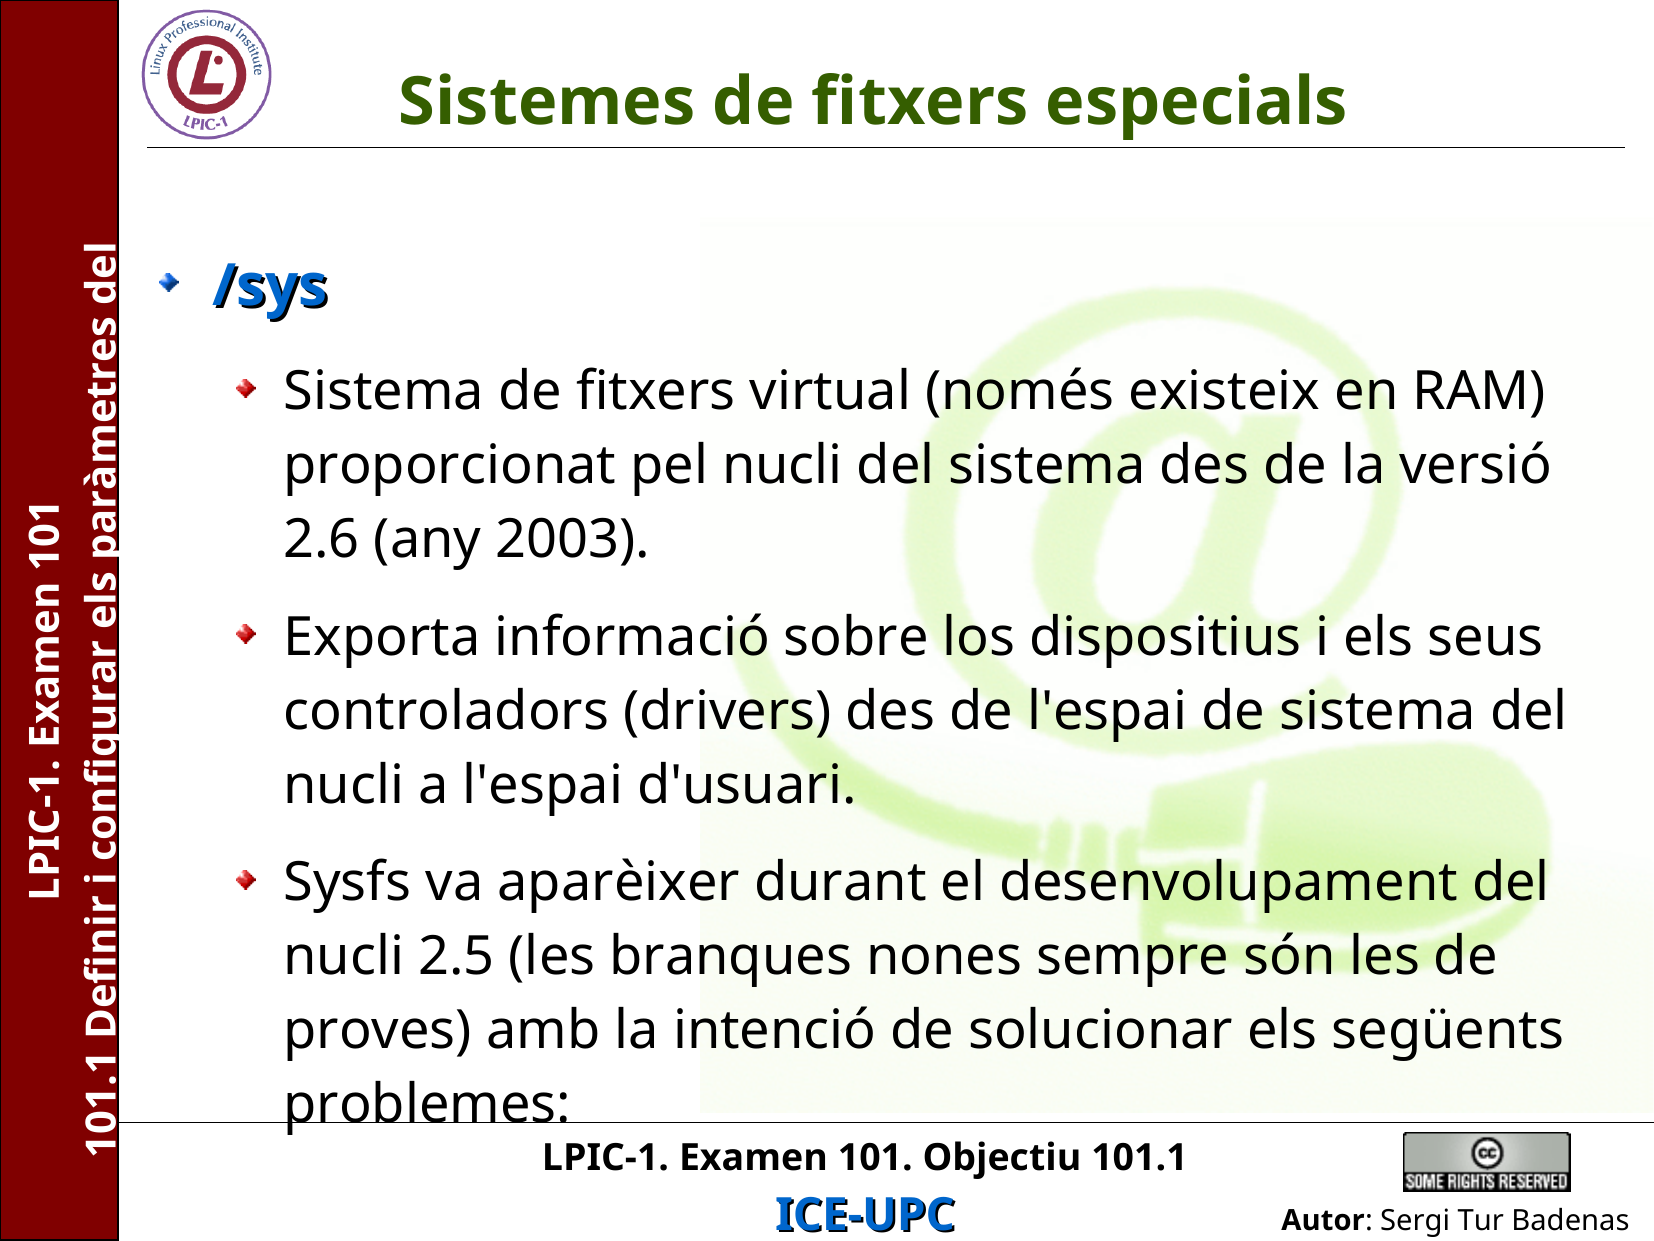

# Sistemes de fitxers especials
/sys
Sistema de fitxers virtual (només existeix en RAM) proporcionat pel nucli del sistema des de la versió 2.6 (any 2003).
Exporta informació sobre los dispositius i els seus controladors (drivers) des de l'espai de sistema del nucli a l'espai d'usuari.
Sysfs va aparèixer durant el desenvolupament del nucli 2.5 (les branques nones sempre són les de proves) amb la intenció de solucionar els següents problemes: